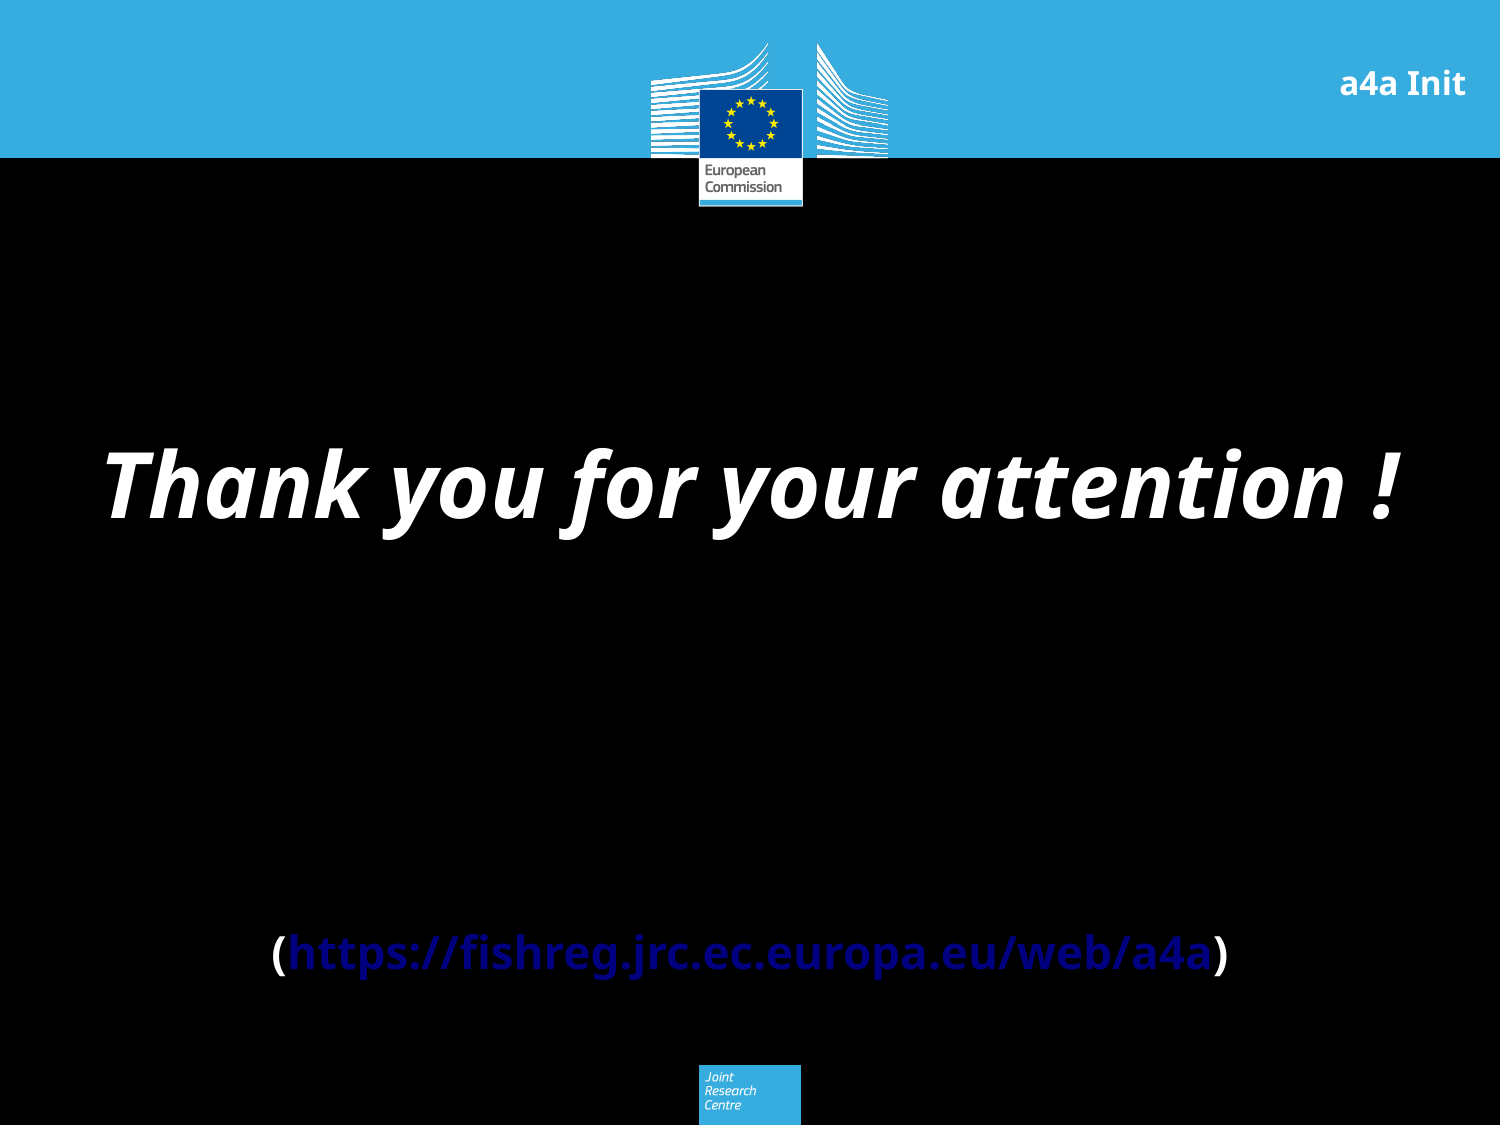

a4a Init
# Thank you for your attention ! (https://fishreg.jrc.ec.europa.eu/web/a4a)